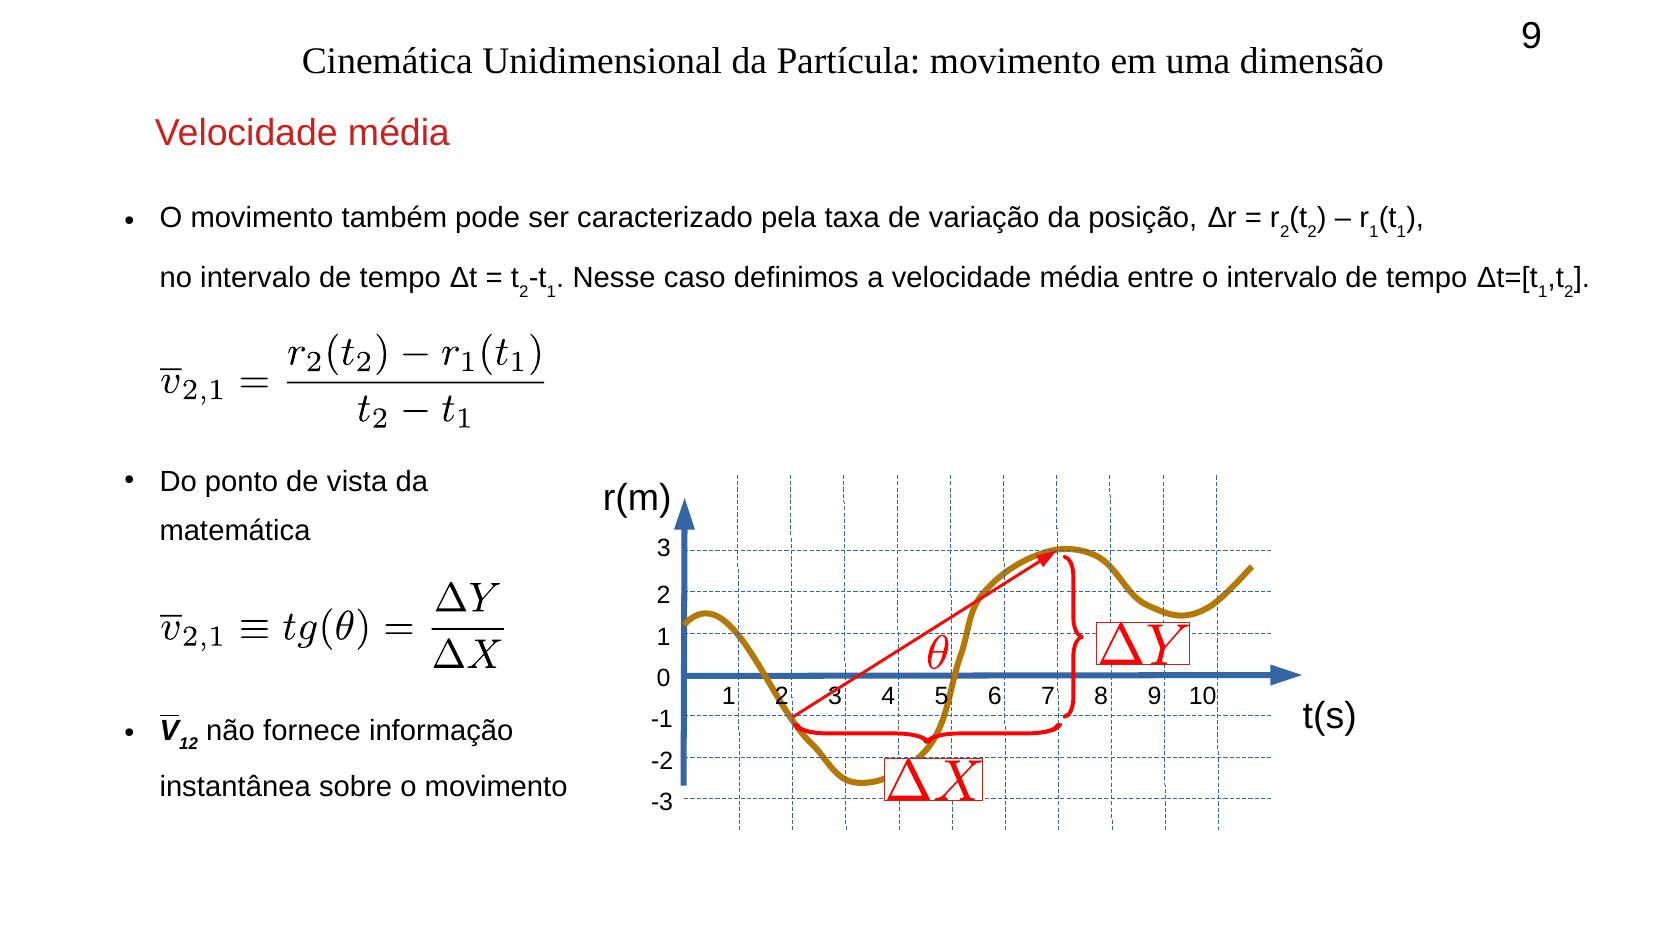

Cinemática Unidimensional da Partícula: movimento em uma dimensão
Velocidade média
O movimento também pode ser caracterizado pela taxa de variação da posição, Δr = r2(t2) – r1(t1),
no intervalo de tempo Δt = t2-t1. Nesse caso definimos a velocidade média entre o intervalo de tempo Δt=[t1,t2].
Do ponto de vista da
matemática
V12 não fornece informação
instantânea sobre o movimento
r(m)
3
2
1
0
1
2
3
4
5
6
7
8
9
10
t(s)
-1
-2
-3